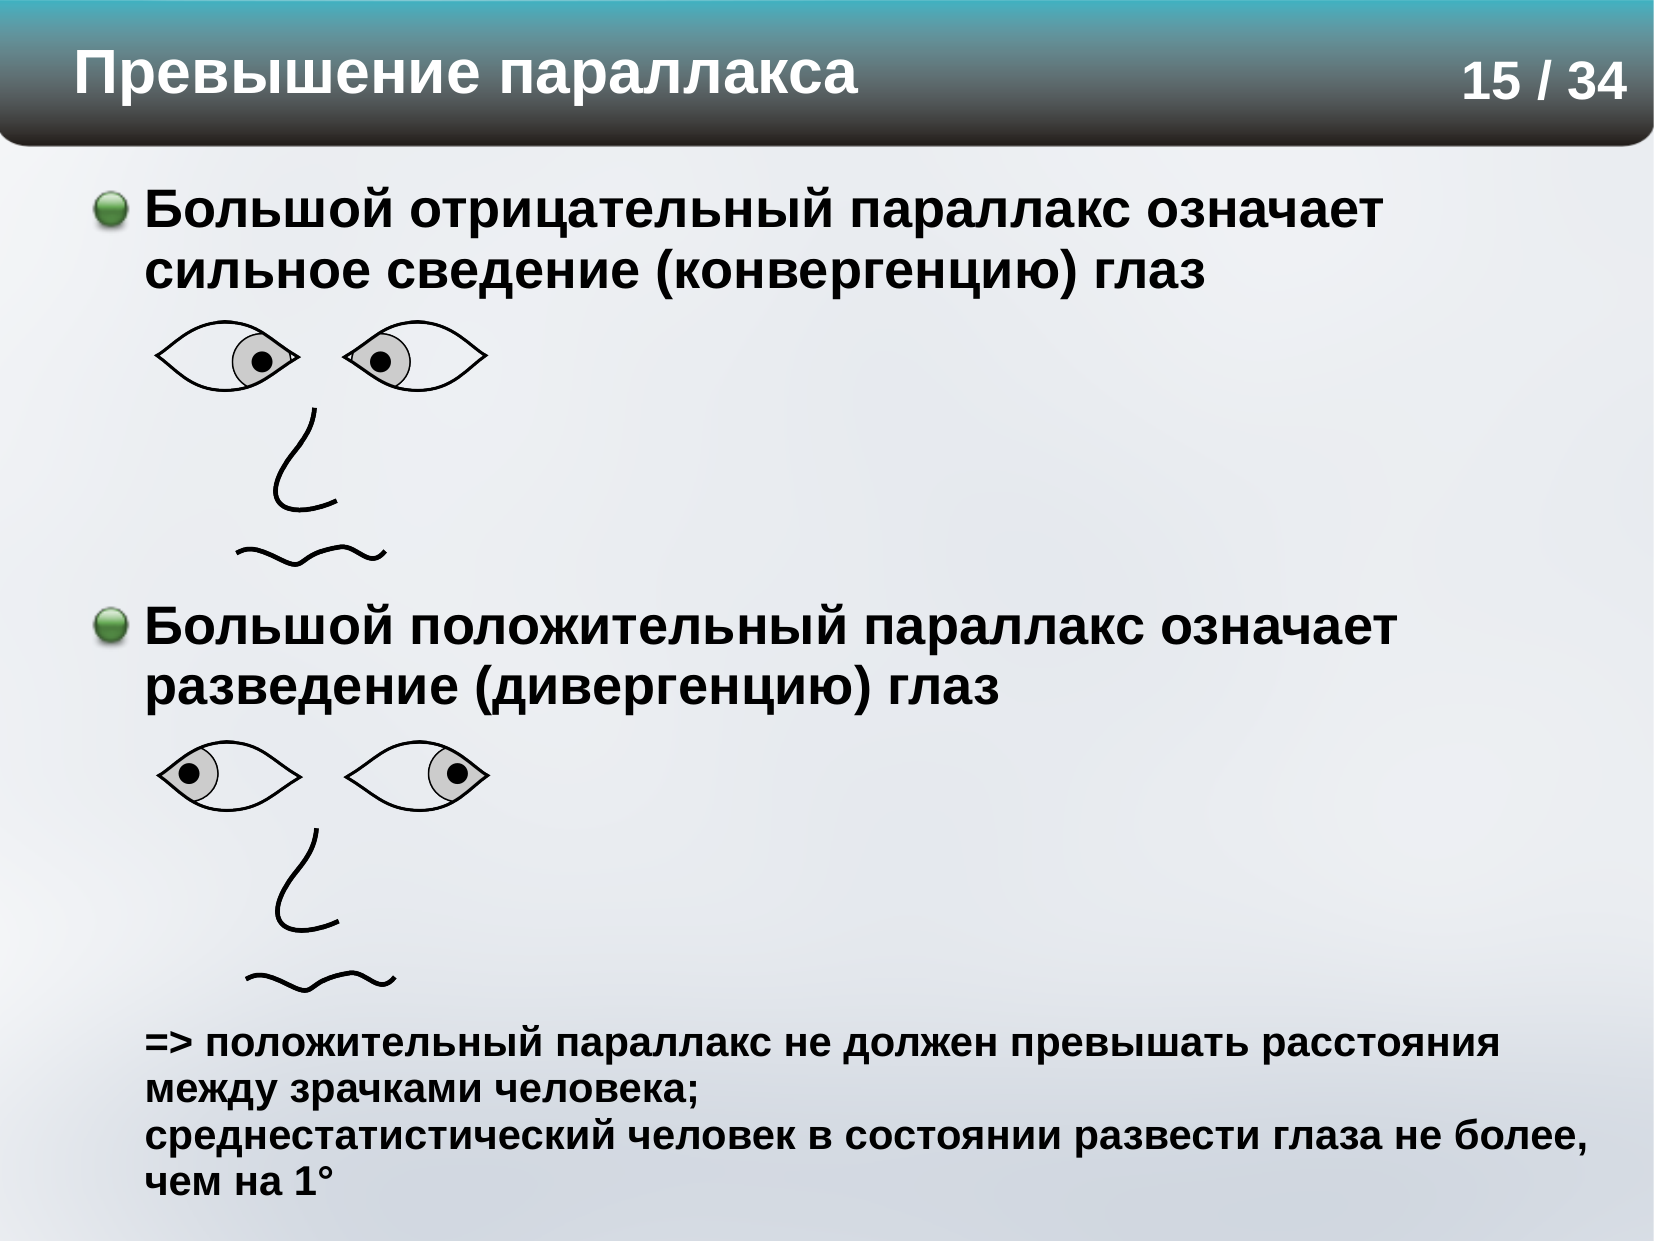

Превышение параллакса
Большой отрицательный параллакс означает сильное сведение (конвергенцию) глаз
Большой положительный параллакс означает разведение (дивергенцию) глаз
=> положительный параллакс не должен превышать расстояния между зрачками человека;
среднестатистический человек в состоянии развести глаза не более, чем на 1°